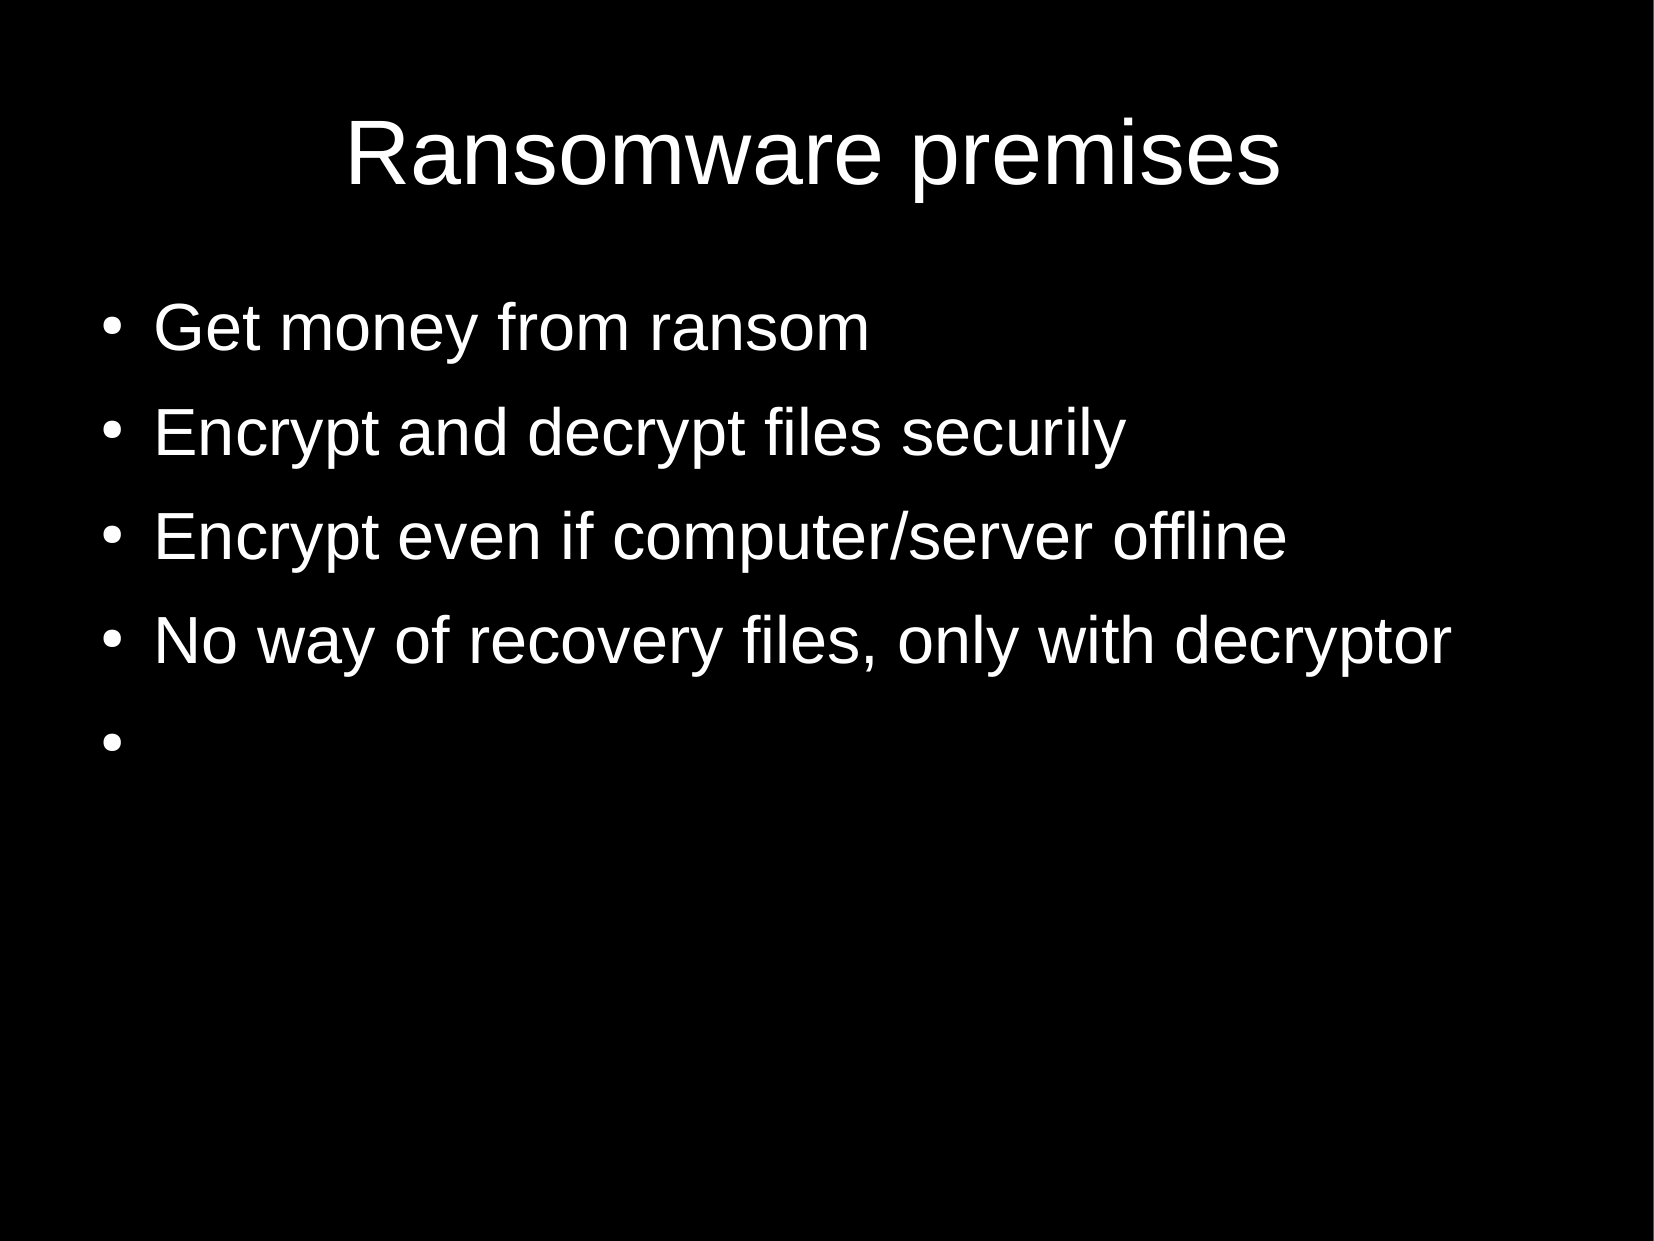

# Ransomware premises
Get money from ransom
Encrypt and decrypt files securily
Encrypt even if computer/server offline
No way of recovery files, only with decryptor